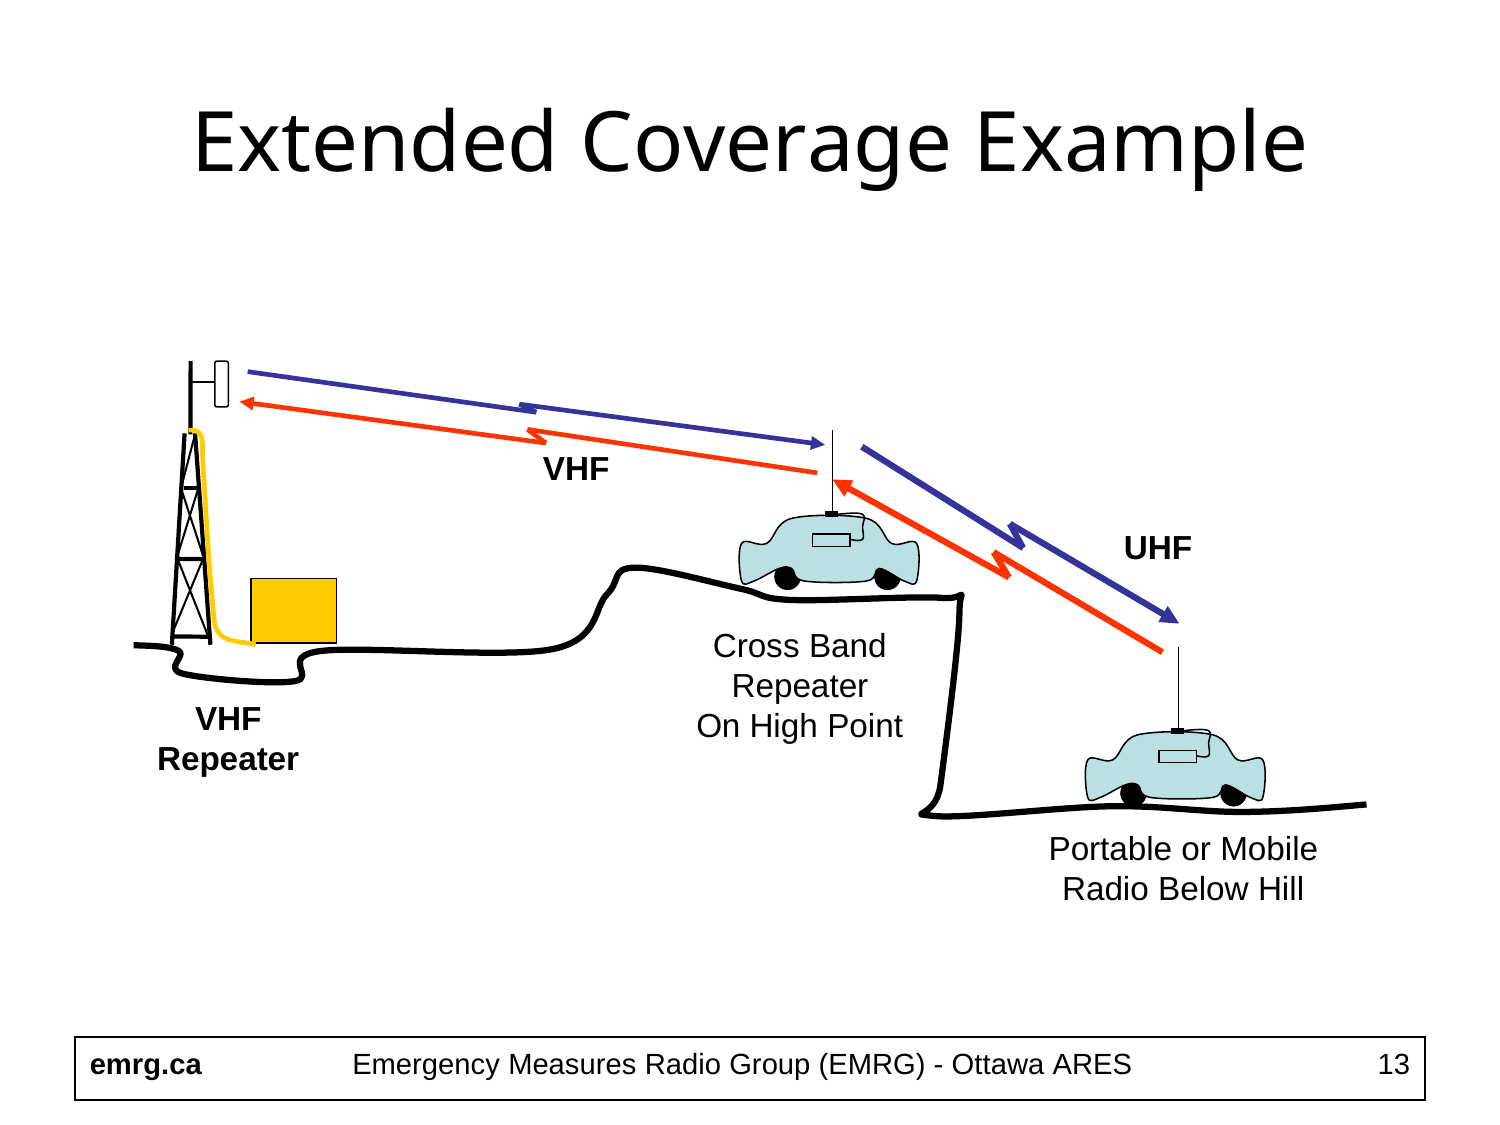

# Extended Coverage Example
VHF
UHF
Cross Band Repeater
On High Point
VHF
Repeater
Portable or Mobile
Radio Below Hill
Emergency Measures Radio Group (EMRG) - Ottawa ARES